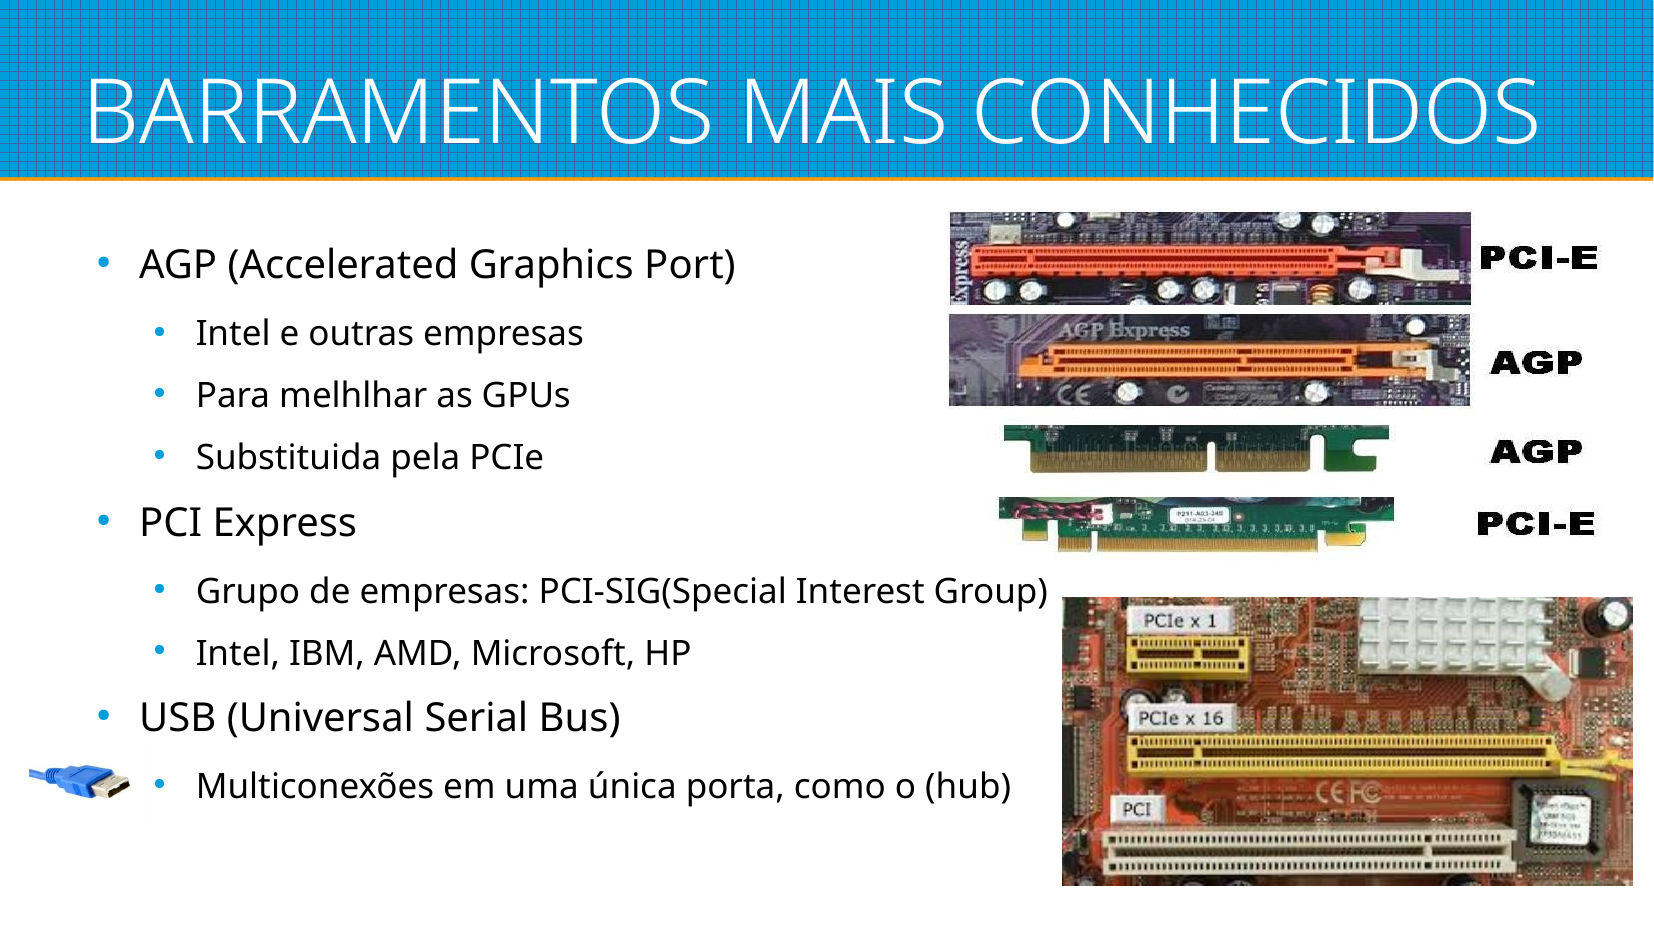

# BARRAMENTOS MAIS CONHECIDOS
AGP (Accelerated Graphics Port)
Intel e outras empresas
Para melhlhar as GPUs
Substituida pela PCIe
PCI Express
Grupo de empresas: PCI-SIG(Special Interest Group)
Intel, IBM, AMD, Microsoft, HP
USB (Universal Serial Bus)
Multiconexões em uma única porta, como o (hub)